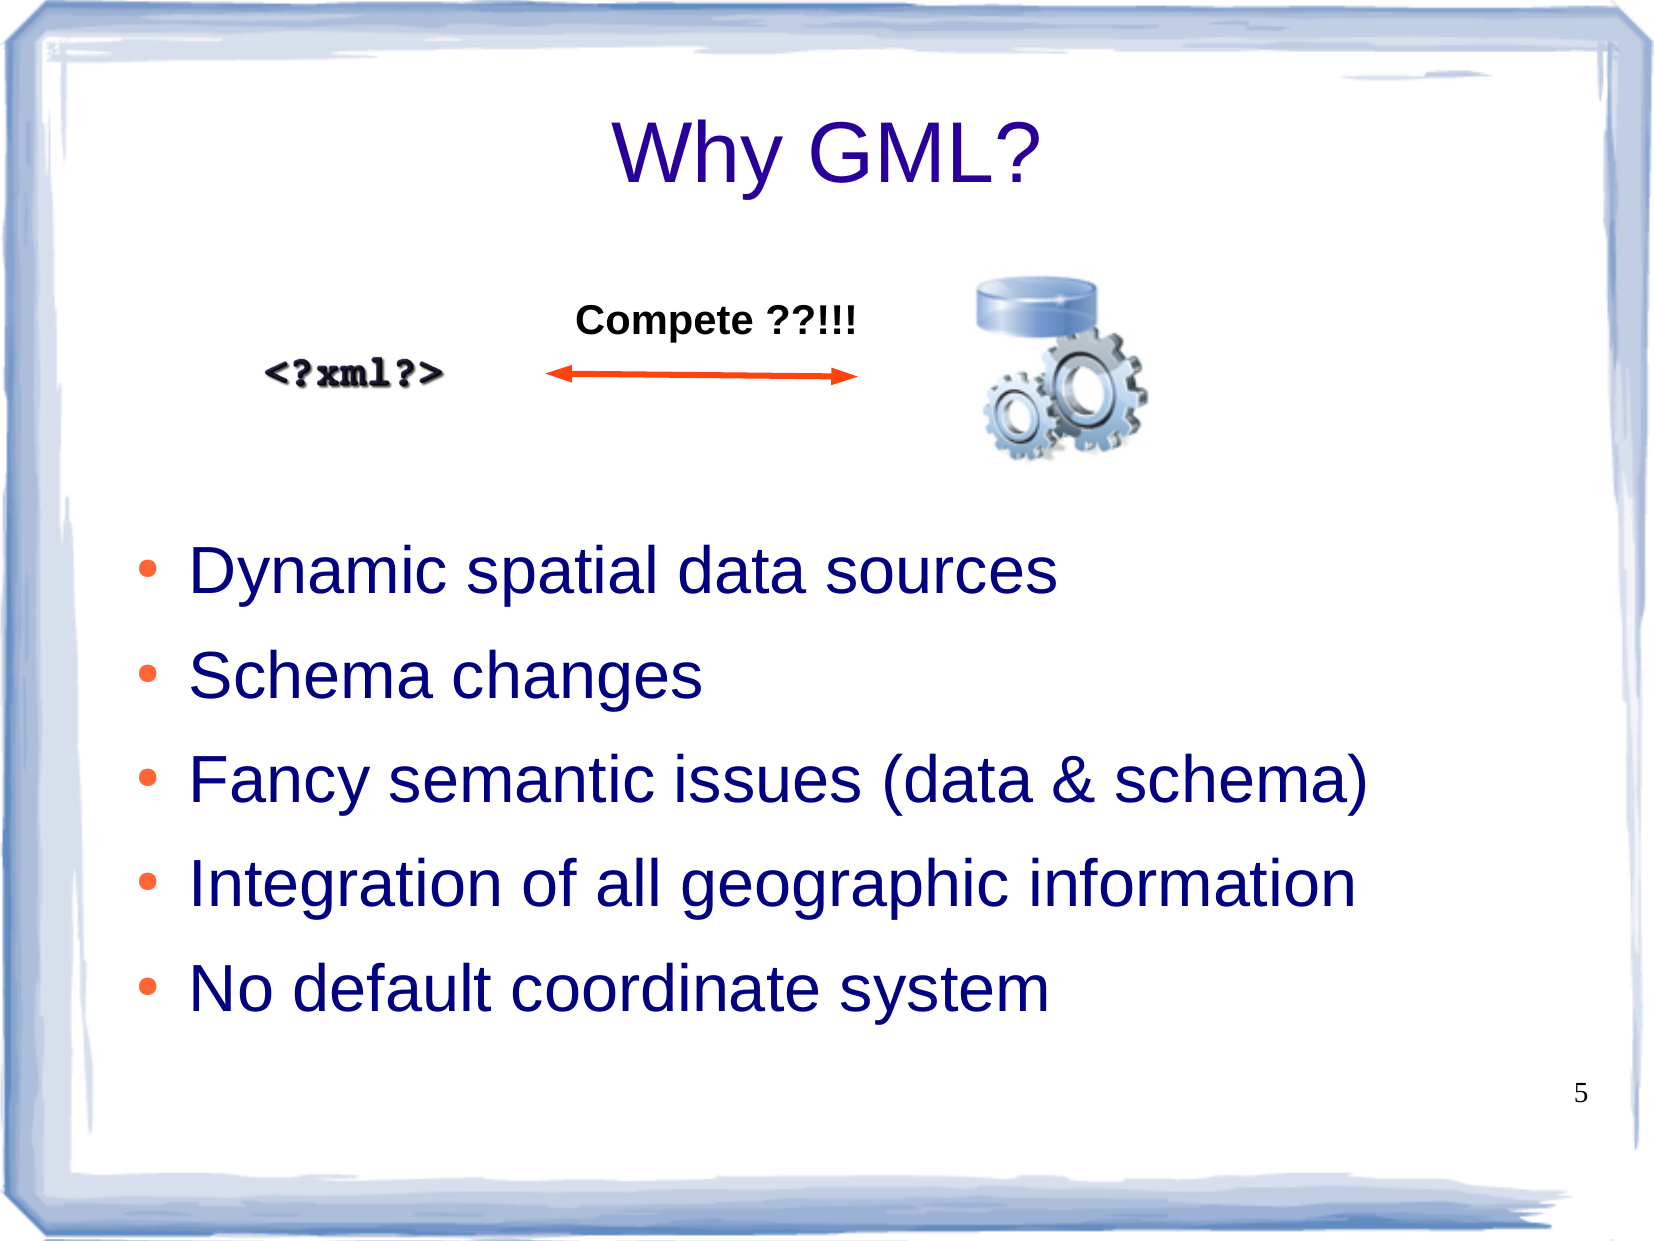

# Why GML?
Compete ??!!!
Dynamic spatial data sources
Schema changes
Fancy semantic issues (data & schema)
Integration of all geographic information
No default coordinate system
5